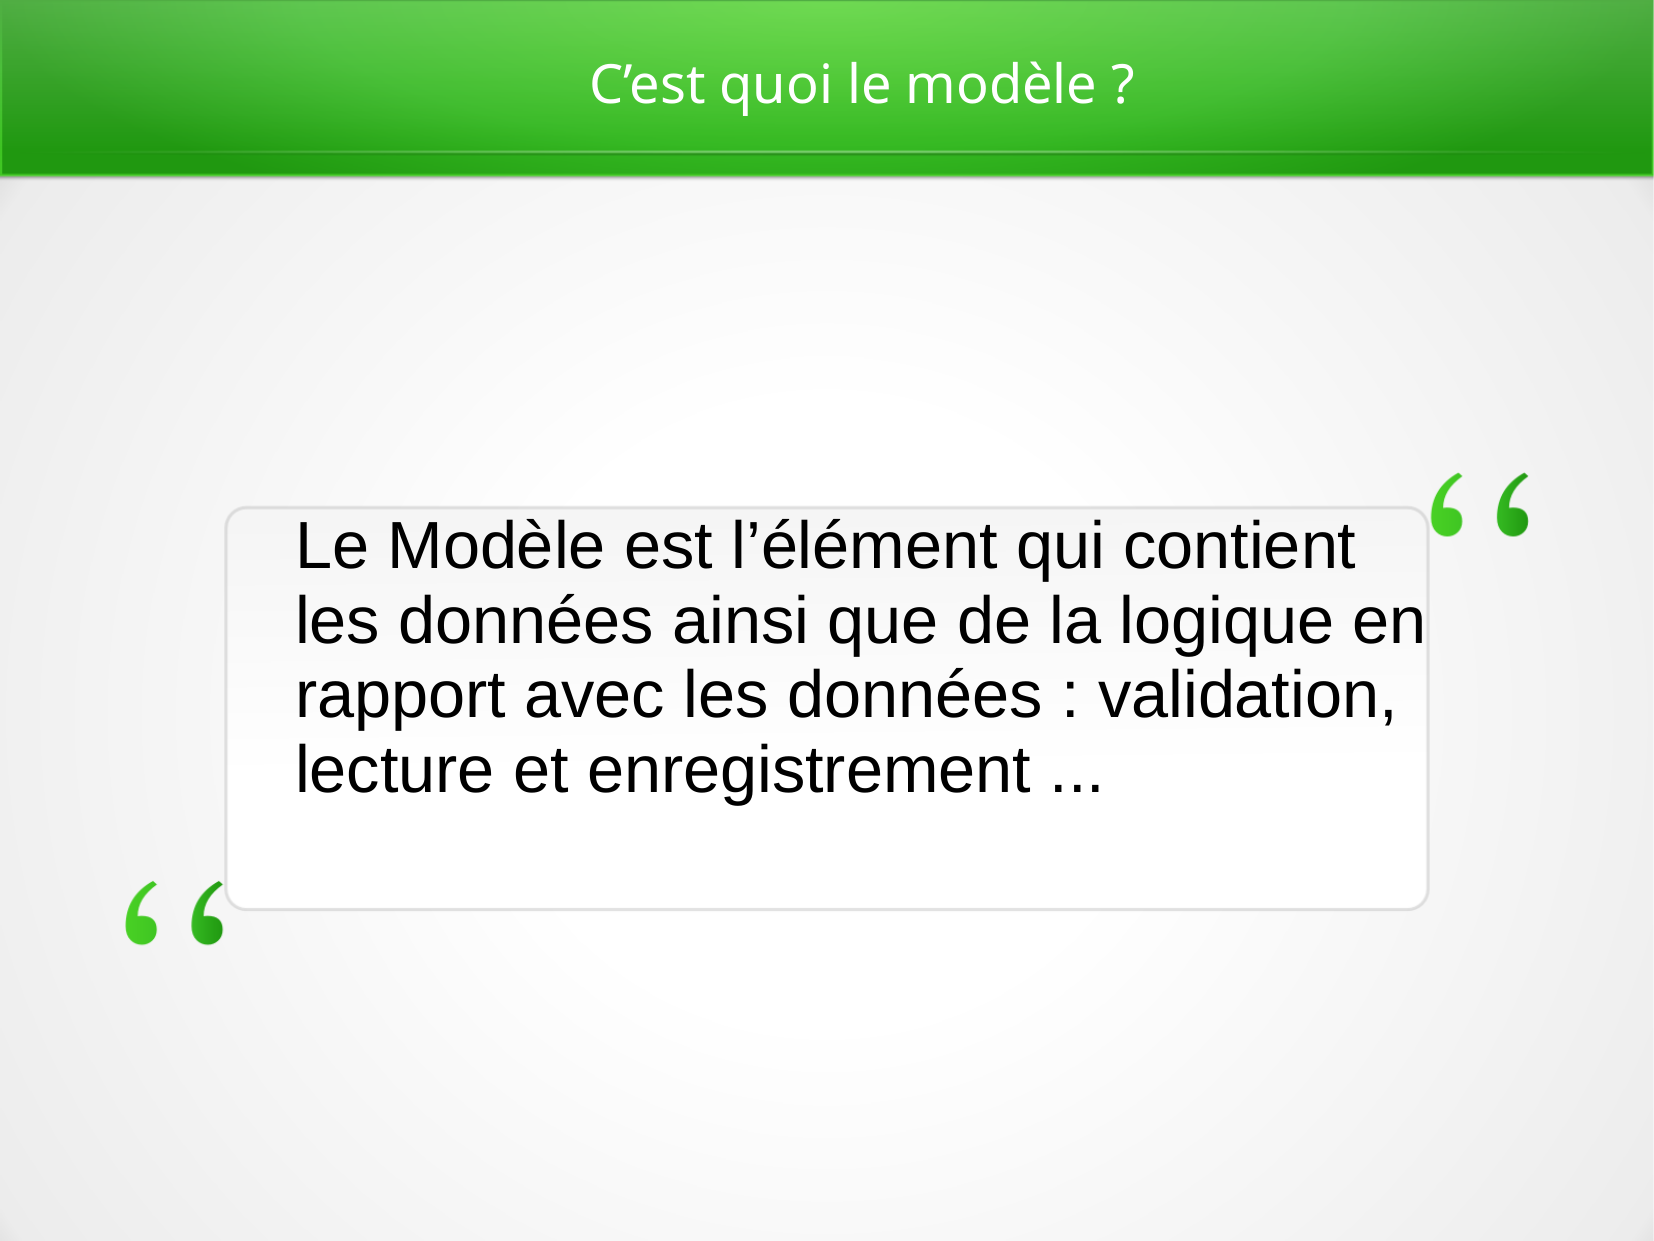

# C’est quoi le modèle ?
Le Modèle est l’élément qui contient les données ainsi que de la logique en rapport avec les données : validation, lecture et enregistrement ...